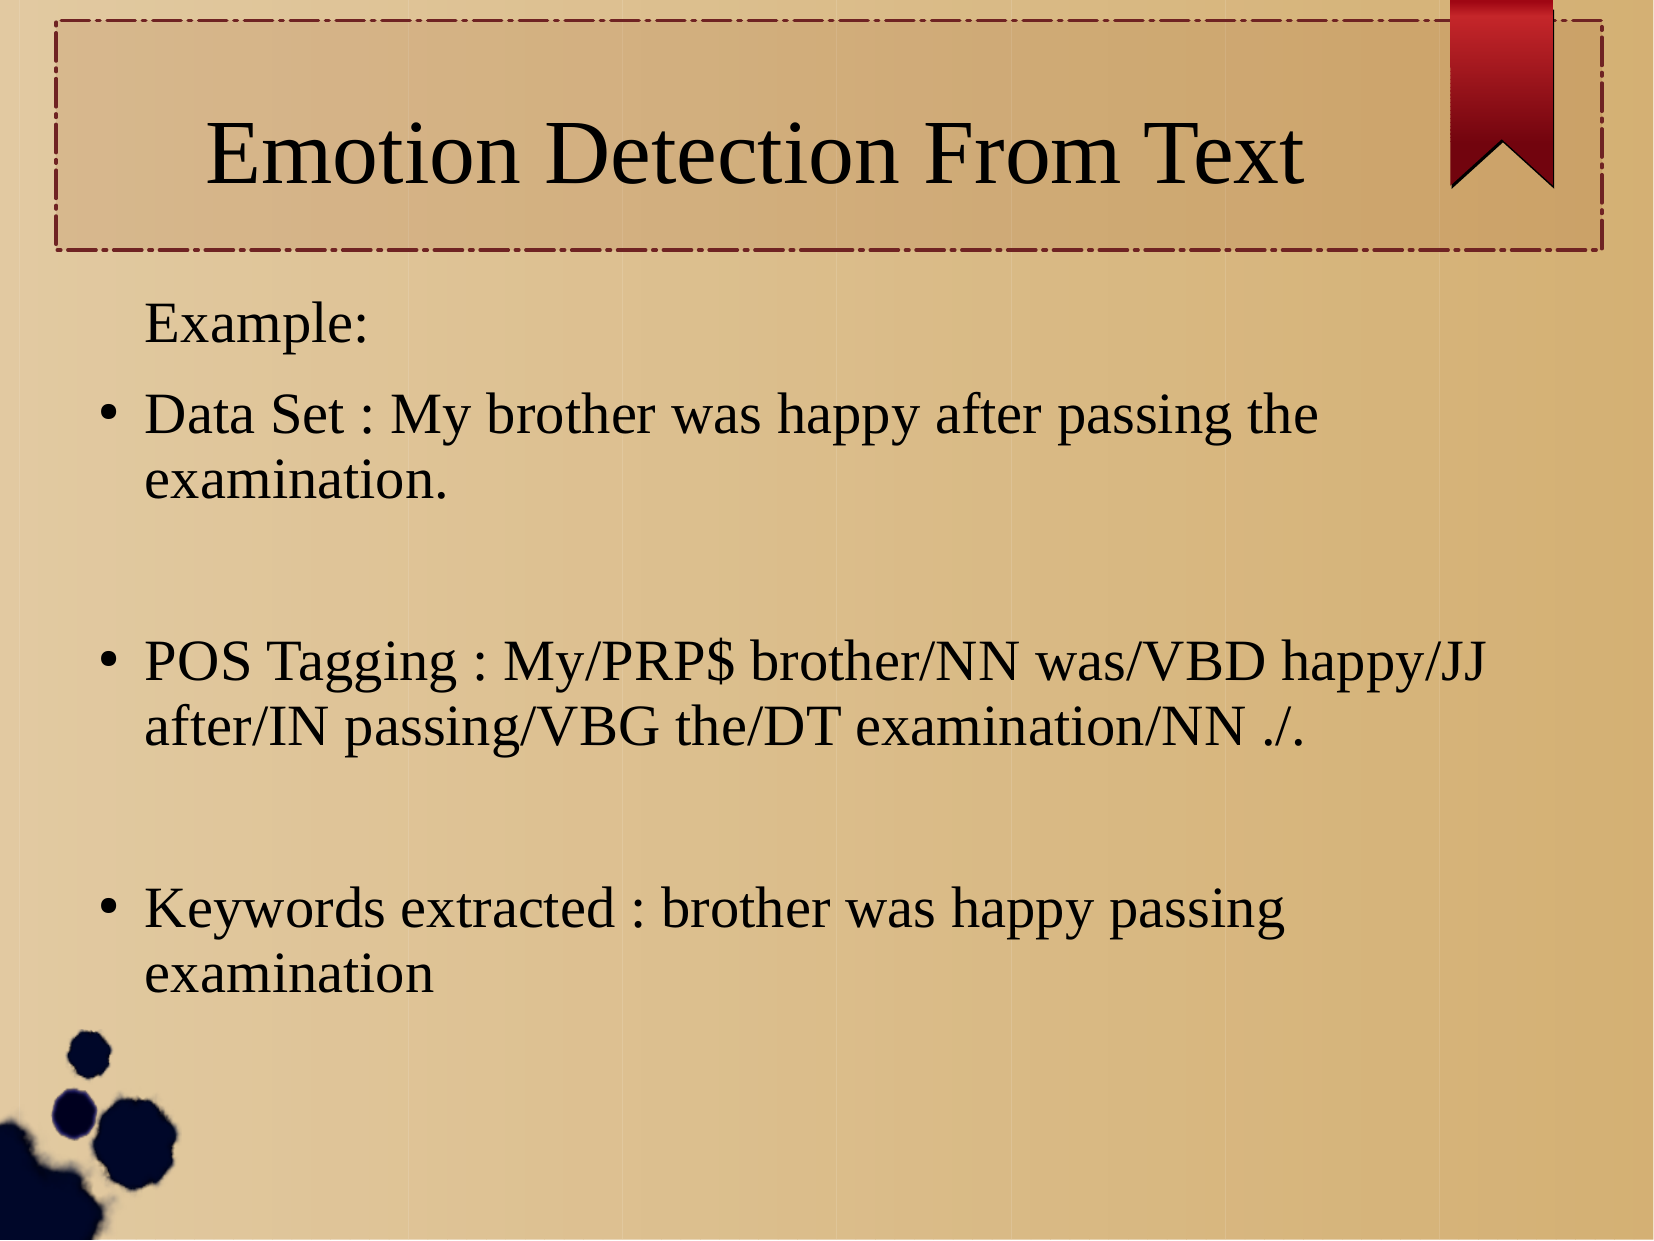

# Emotion Detection From Text
Example:
Data Set : My brother was happy after passing the examination.
POS Tagging : My/PRP$ brother/NN was/VBD happy/JJ after/IN passing/VBG the/DT examination/NN ./.
Keywords extracted : brother was happy passing examination